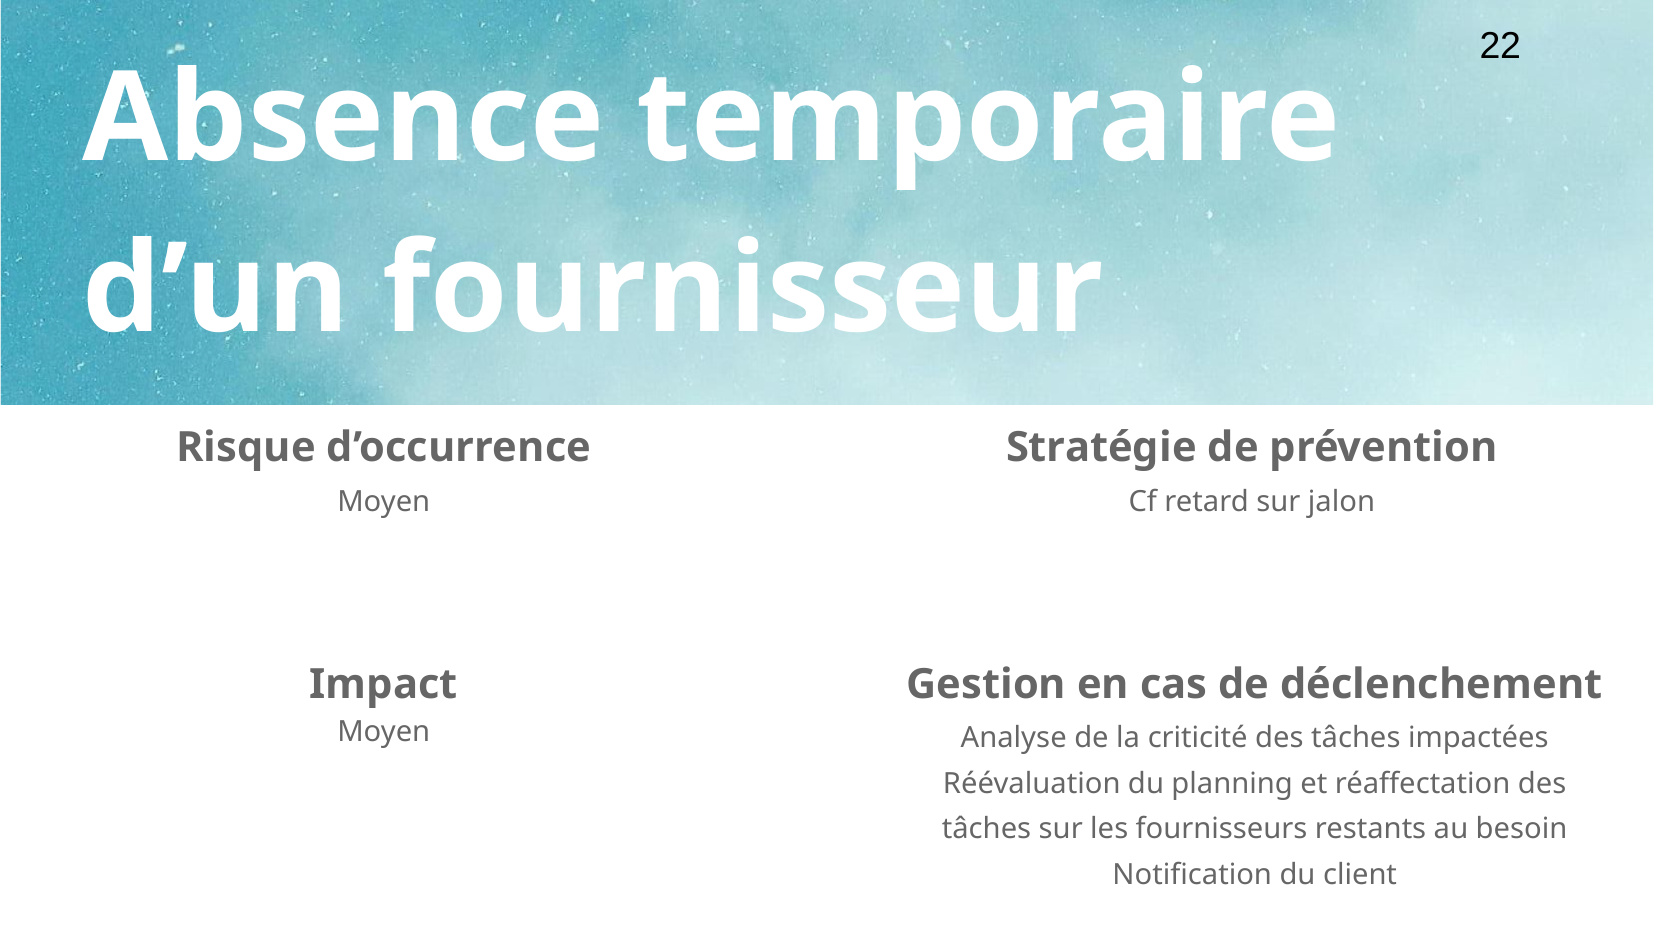

# Absence temporaire d’un fournisseur
Risque d’occurrence
Moyen
Stratégie de prévention
Cf retard sur jalon
Impact
Moyen
Gestion en cas de déclenchement
Analyse de la criticité des tâches impactées
Réévaluation du planning et réaffectation des tâches sur les fournisseurs restants au besoin
Notification du client